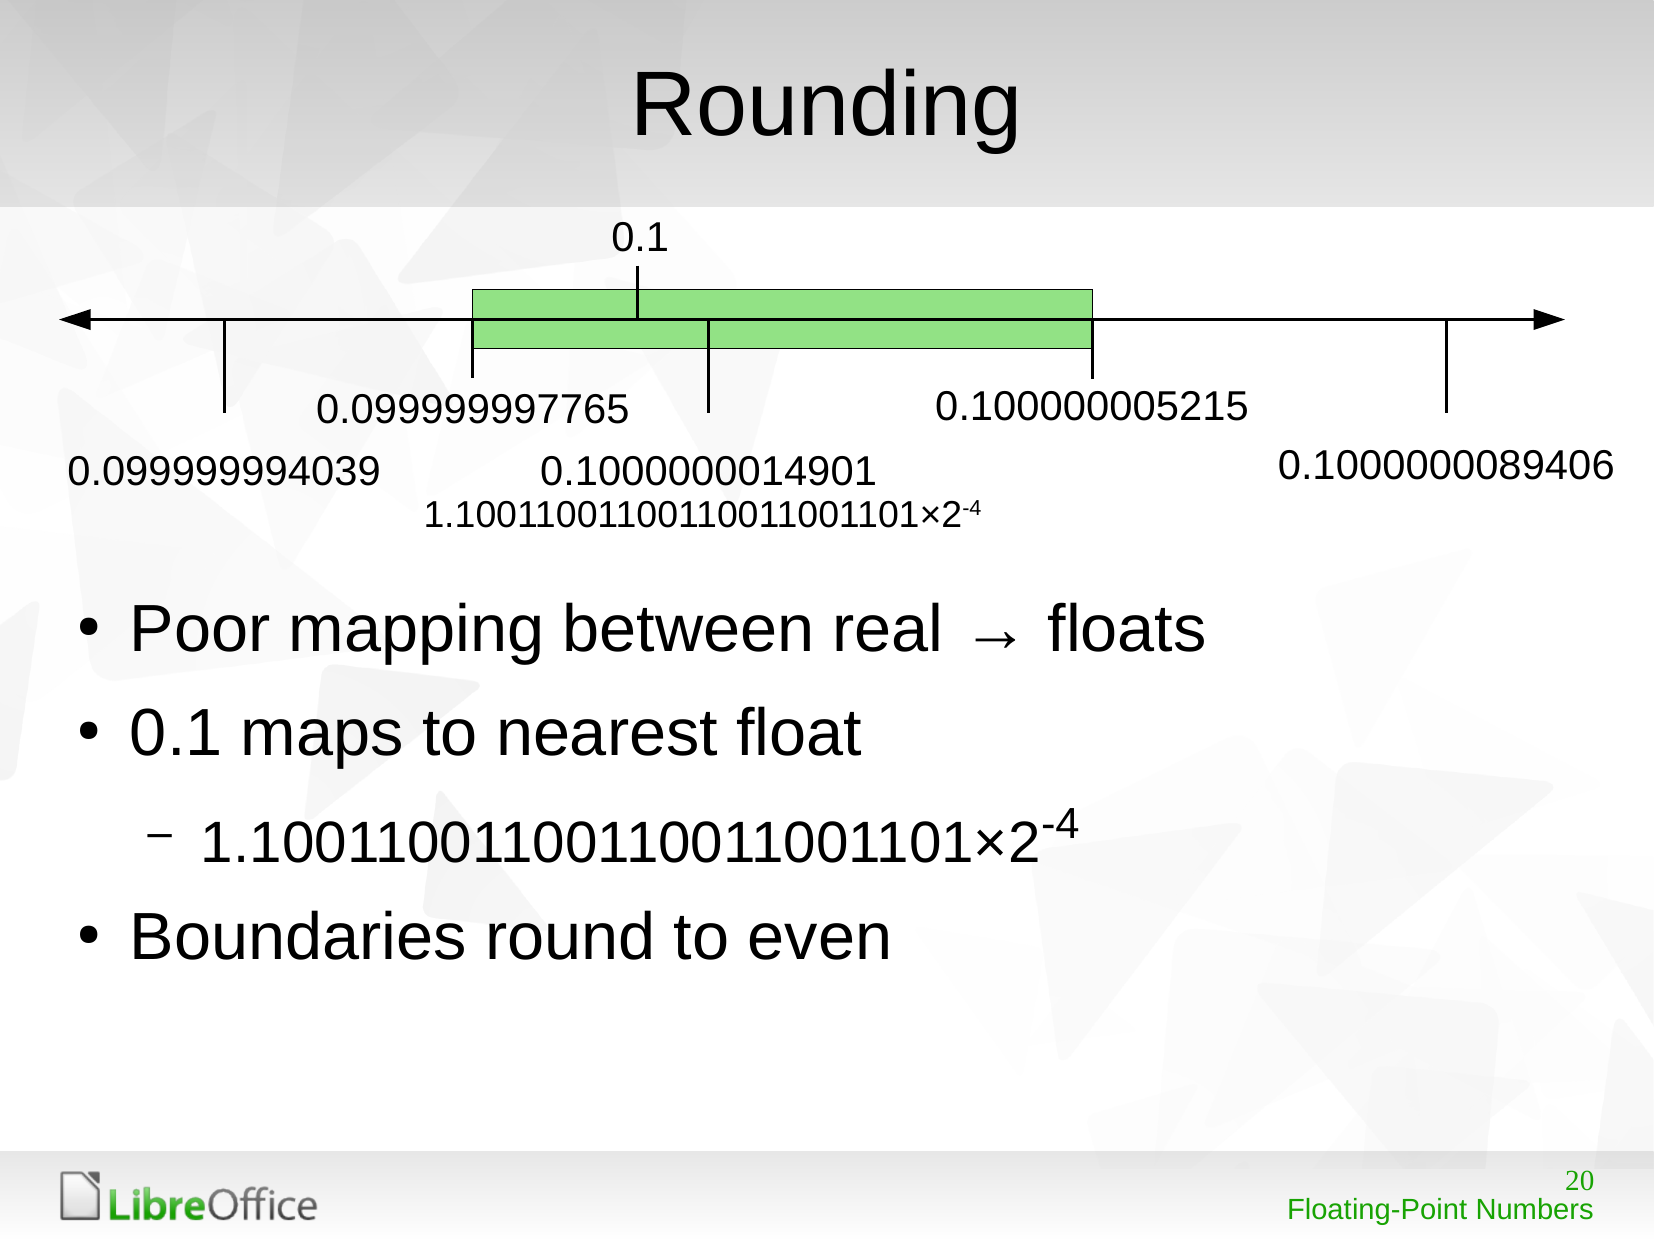

# Rounding
0.1
0.100000005215
0.099999997765
0.1000000089406
0.099999994039
0.1000000014901
1.10011001100110011001101×2-4
Poor mapping between real → floats
0.1 maps to nearest float
1.10011001100110011001101×2-4
Boundaries round to even
20
Floating-Point Numbers